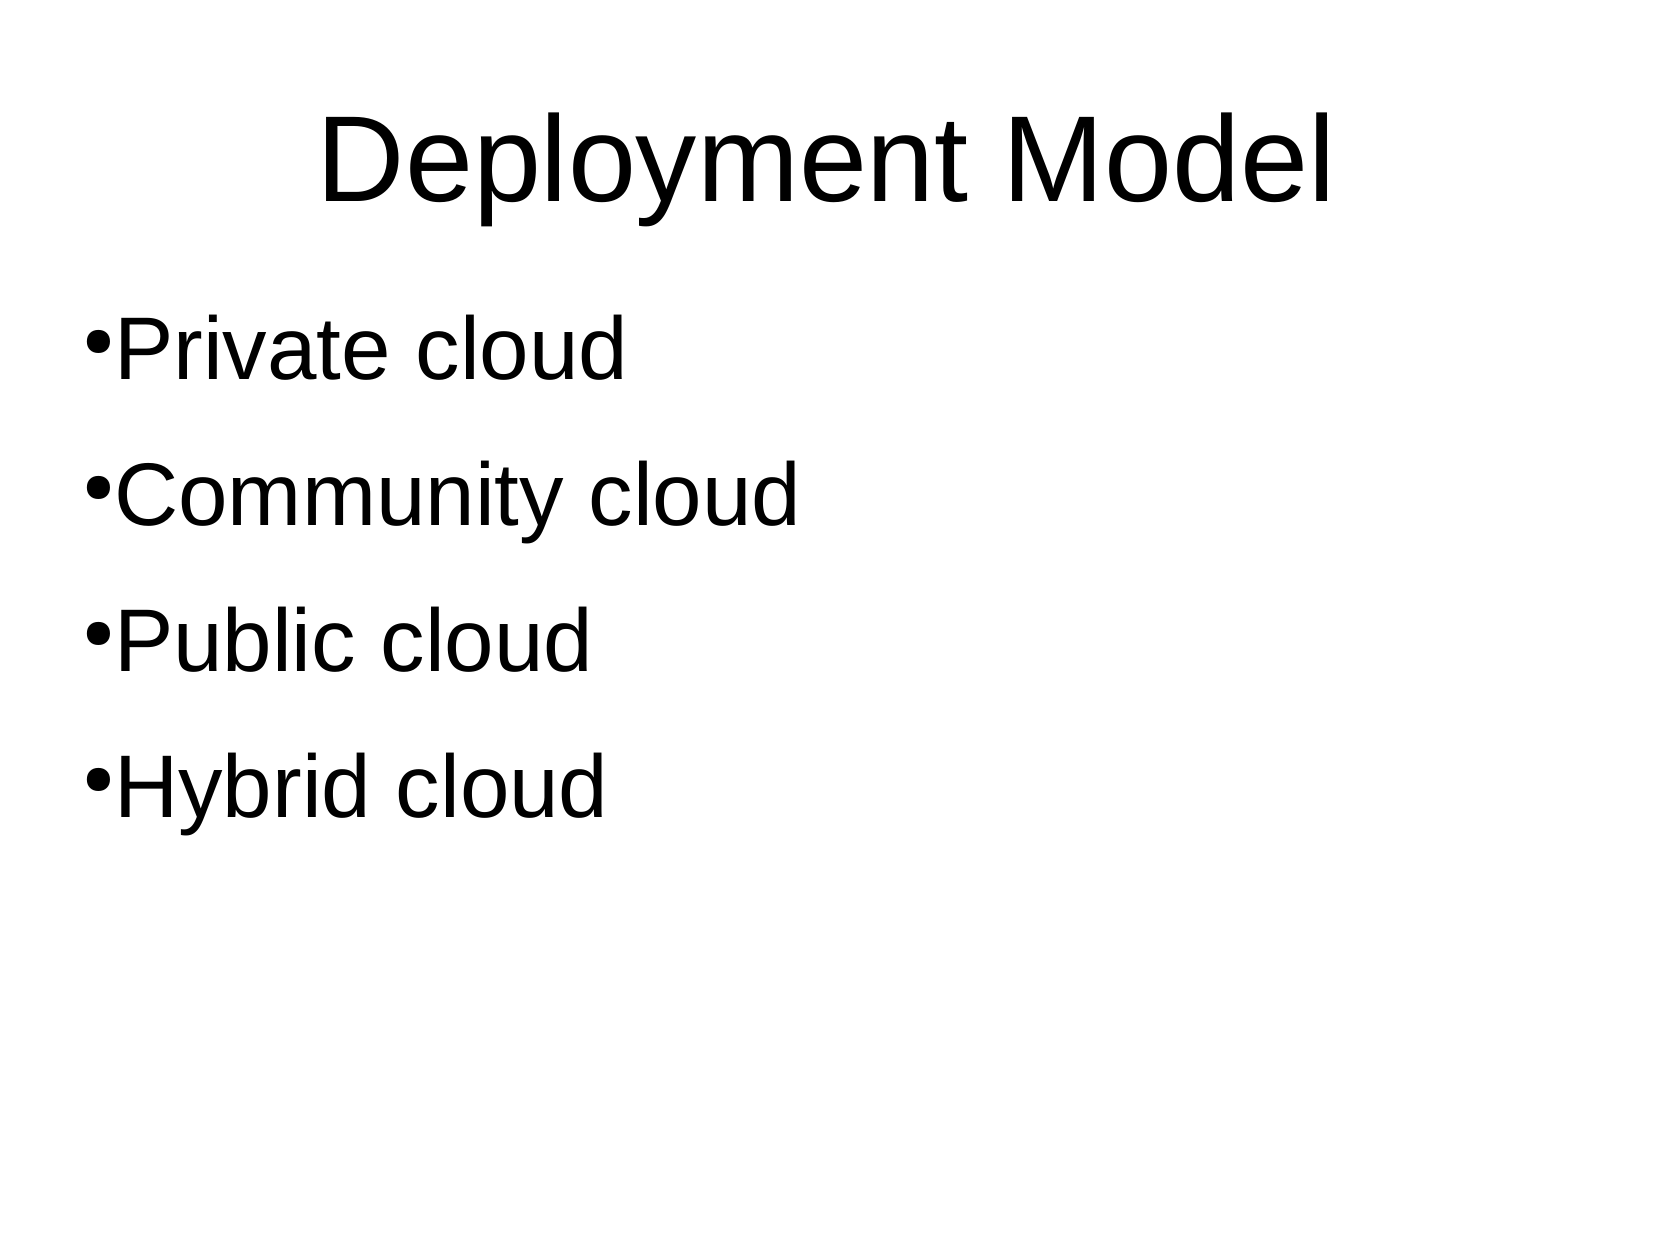

# Deployment Model
Private cloud
Community cloud
Public cloud
Hybrid cloud